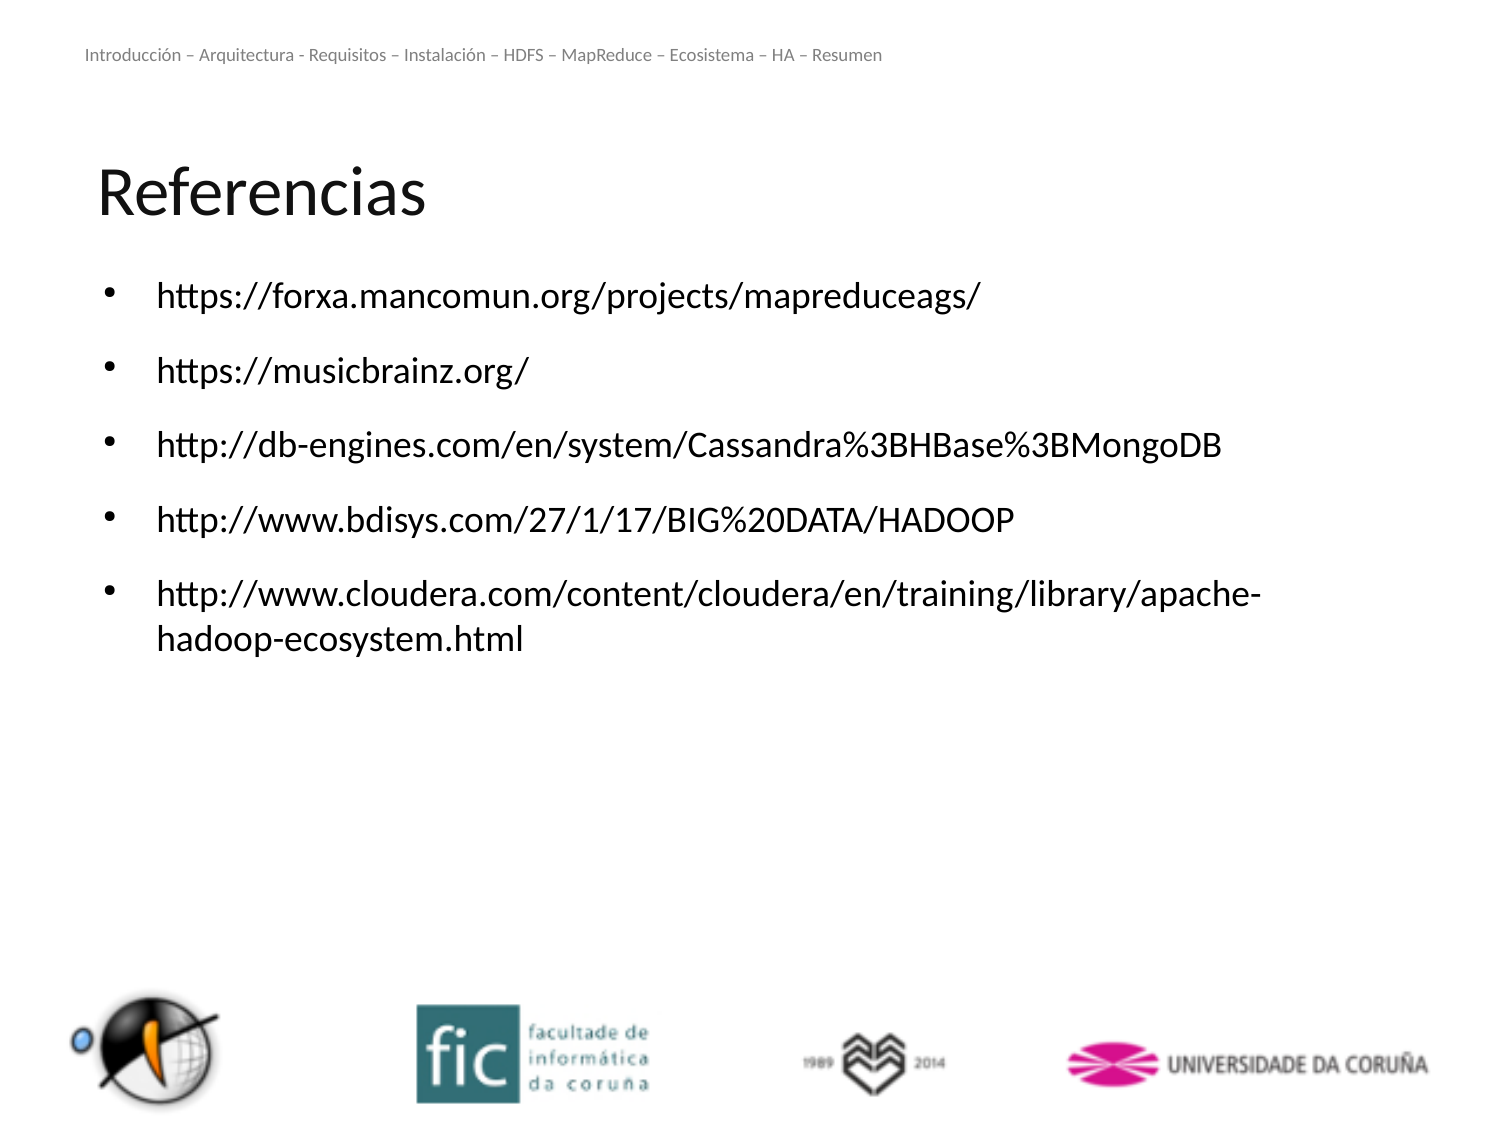

Introducción – Arquitectura - Requisitos – Instalación – HDFS – MapReduce – Ecosistema – HA – Resumen
# Referencias
https://forxa.mancomun.org/projects/mapreduceags/
https://musicbrainz.org/
http://db-engines.com/en/system/Cassandra%3BHBase%3BMongoDB
http://www.bdisys.com/27/1/17/BIG%20DATA/HADOOP
http://www.cloudera.com/content/cloudera/en/training/library/apache-hadoop-ecosystem.html